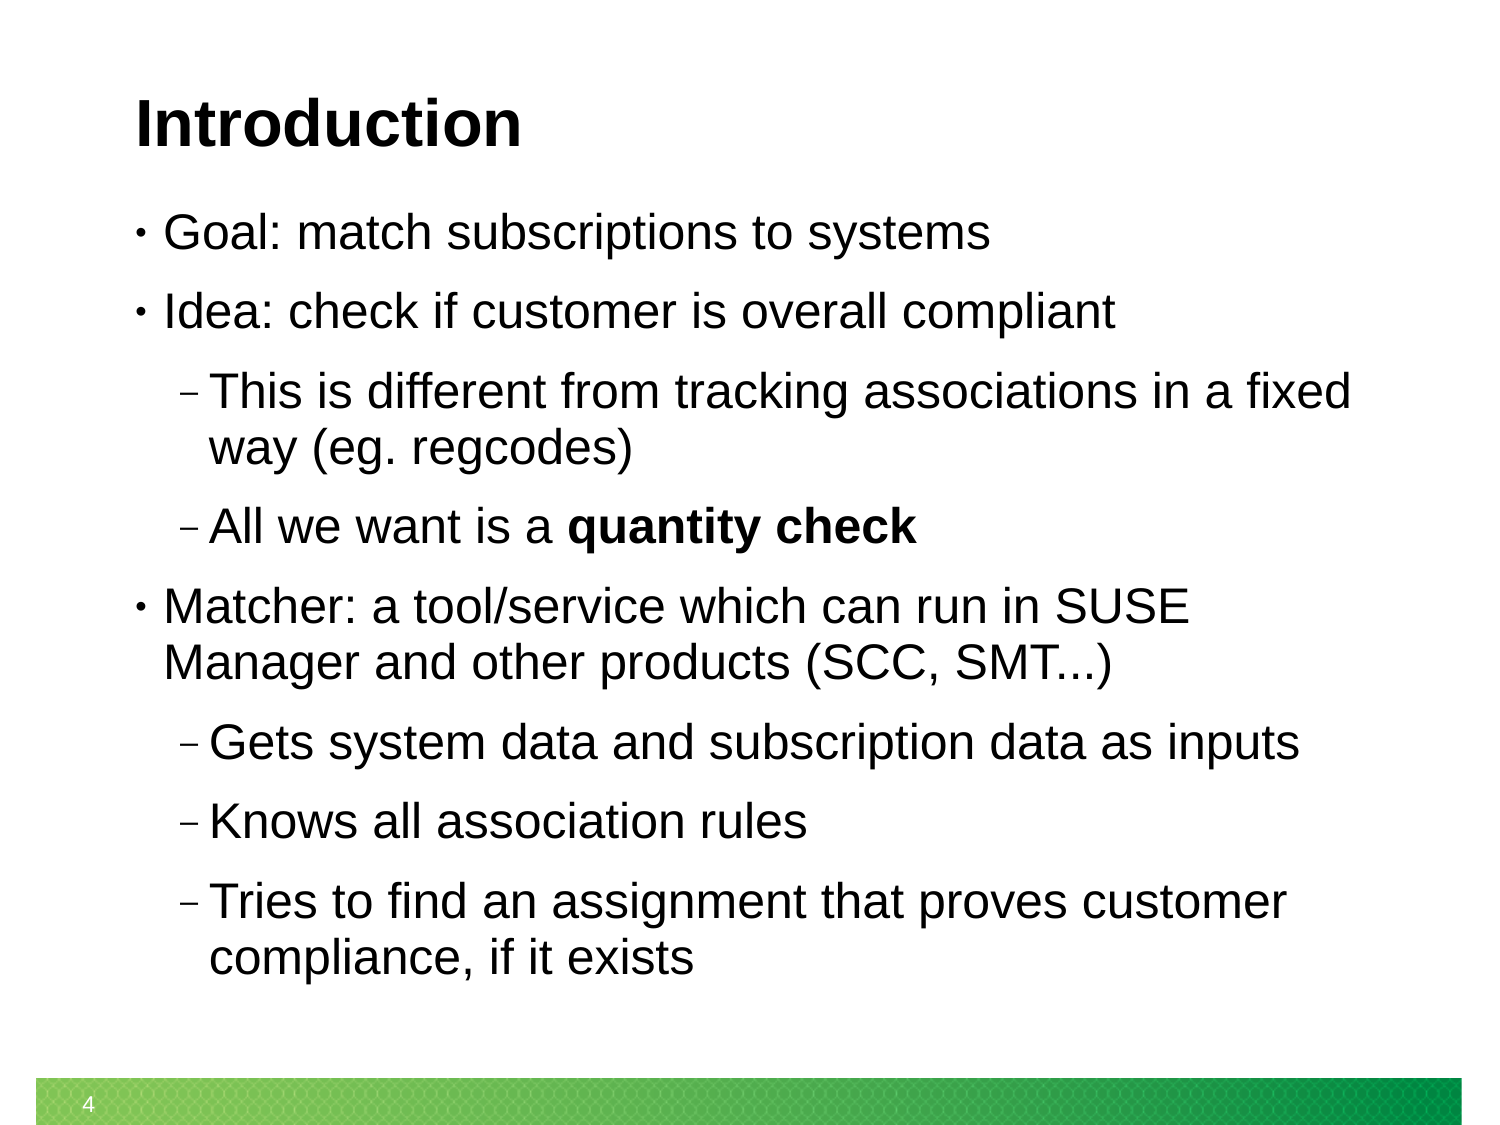

# Introduction
Goal: match subscriptions to systems
Idea: check if customer is overall compliant
This is different from tracking associations in a fixed way (eg. regcodes)
All we want is a quantity check
Matcher: a tool/service which can run in SUSE Manager and other products (SCC, SMT...)
Gets system data and subscription data as inputs
Knows all association rules
Tries to find an assignment that proves customer compliance, if it exists